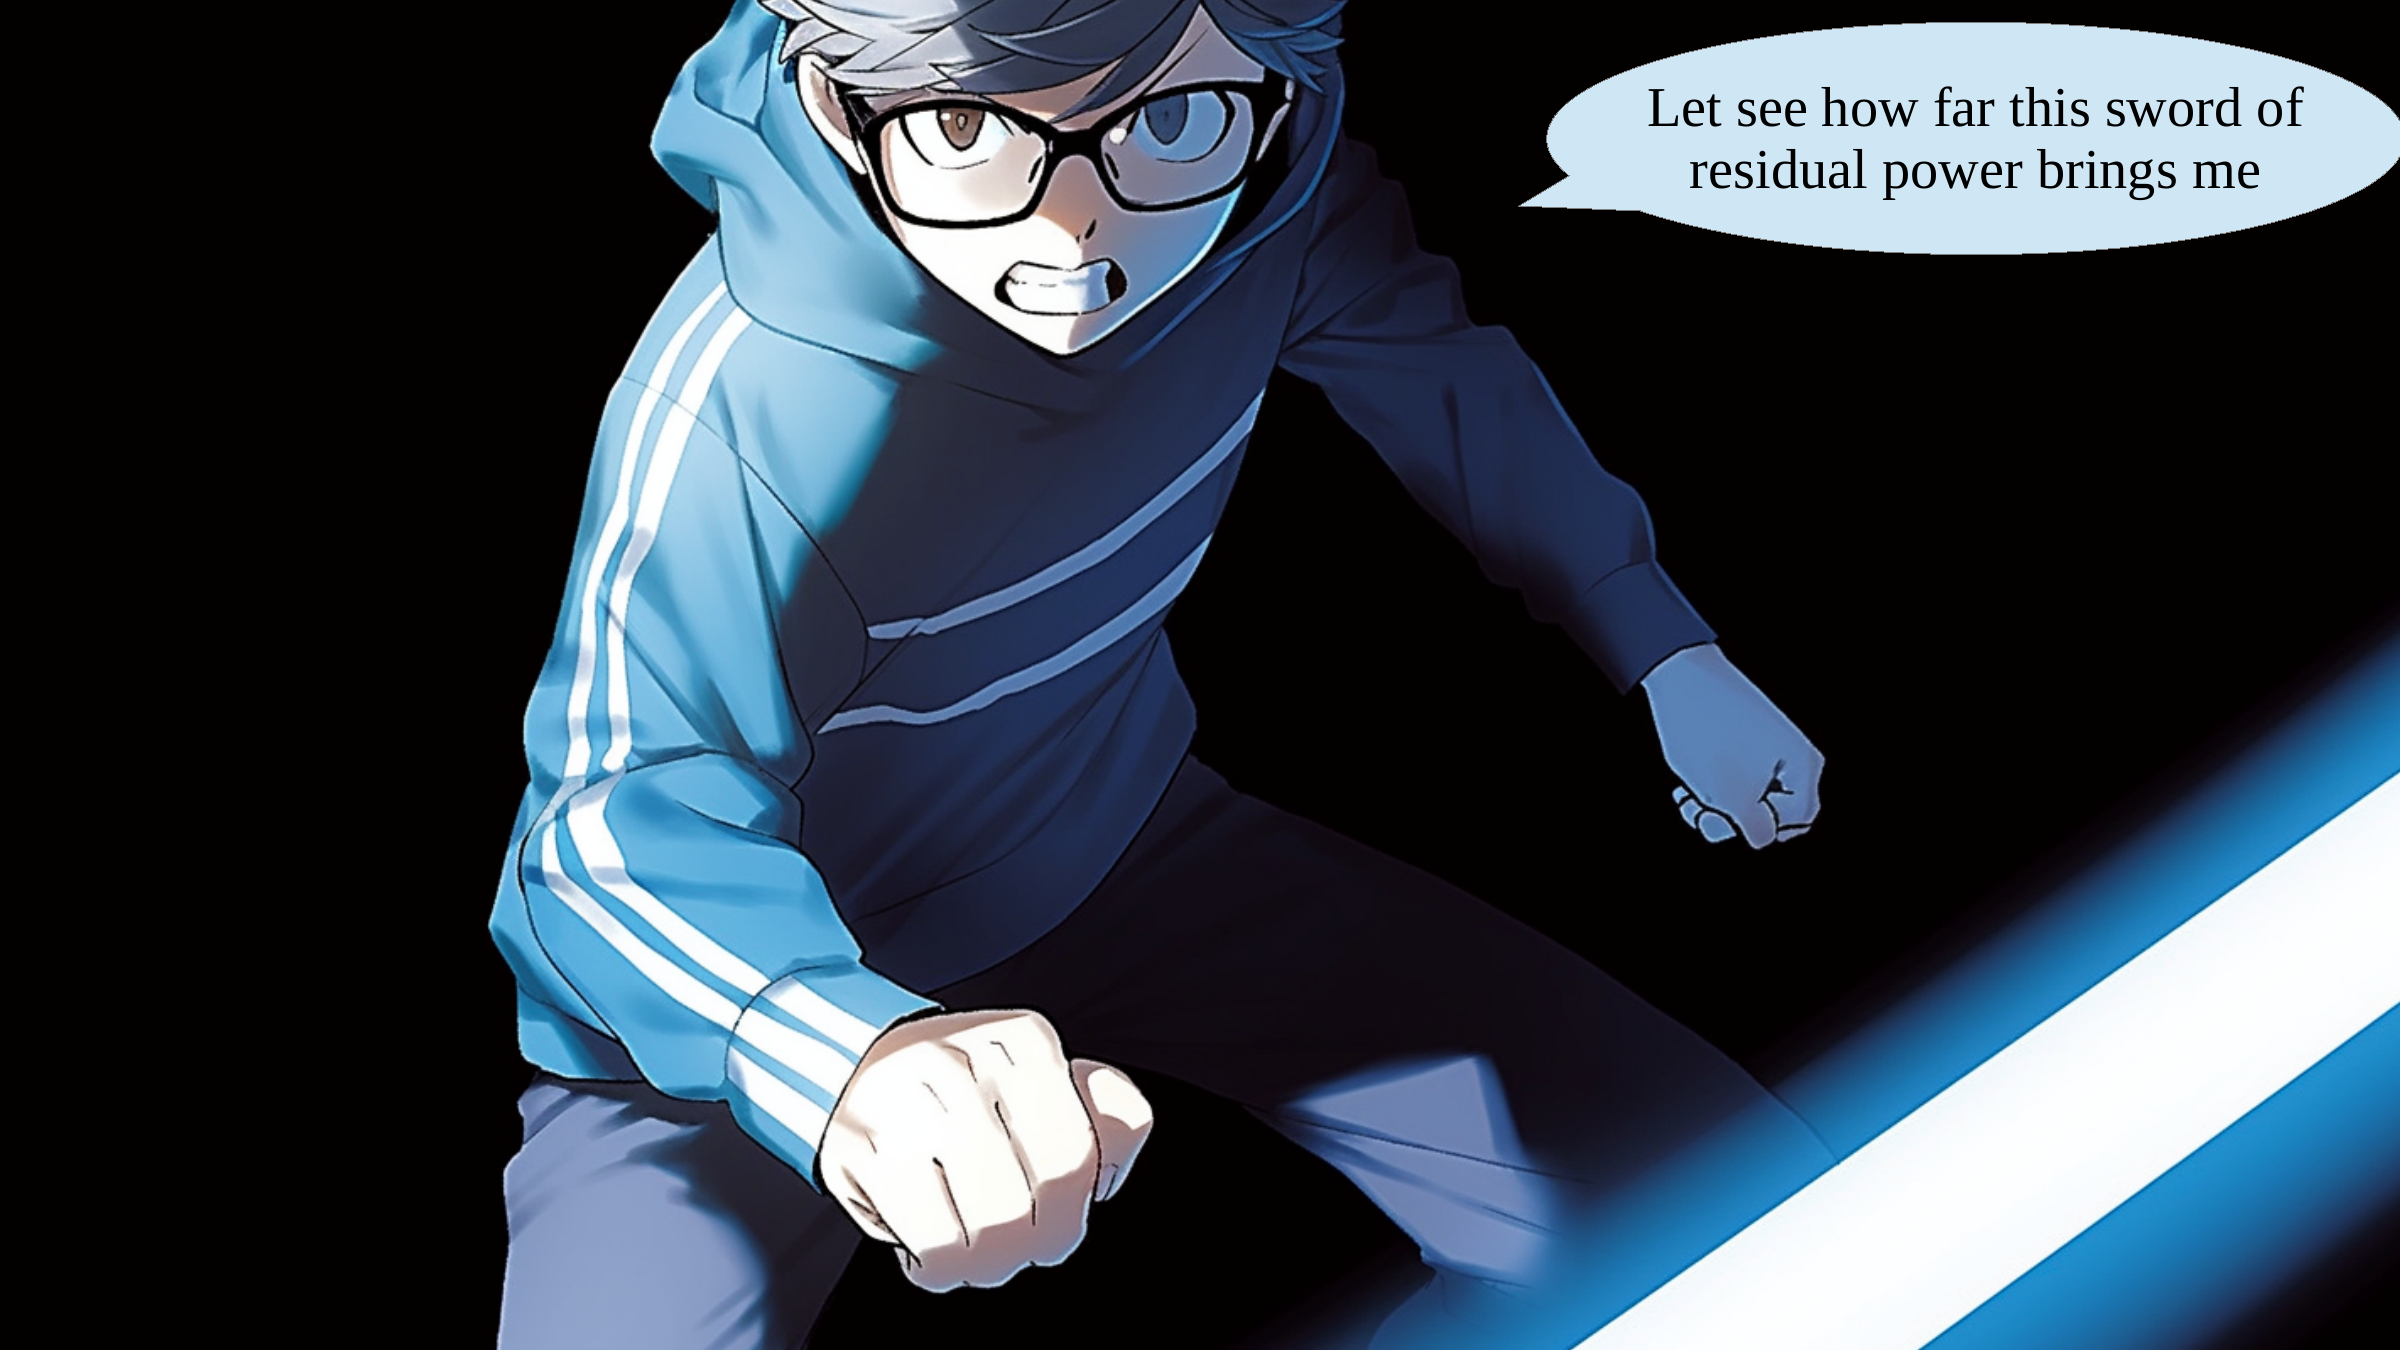

Let see how far this sword of
residual power brings me